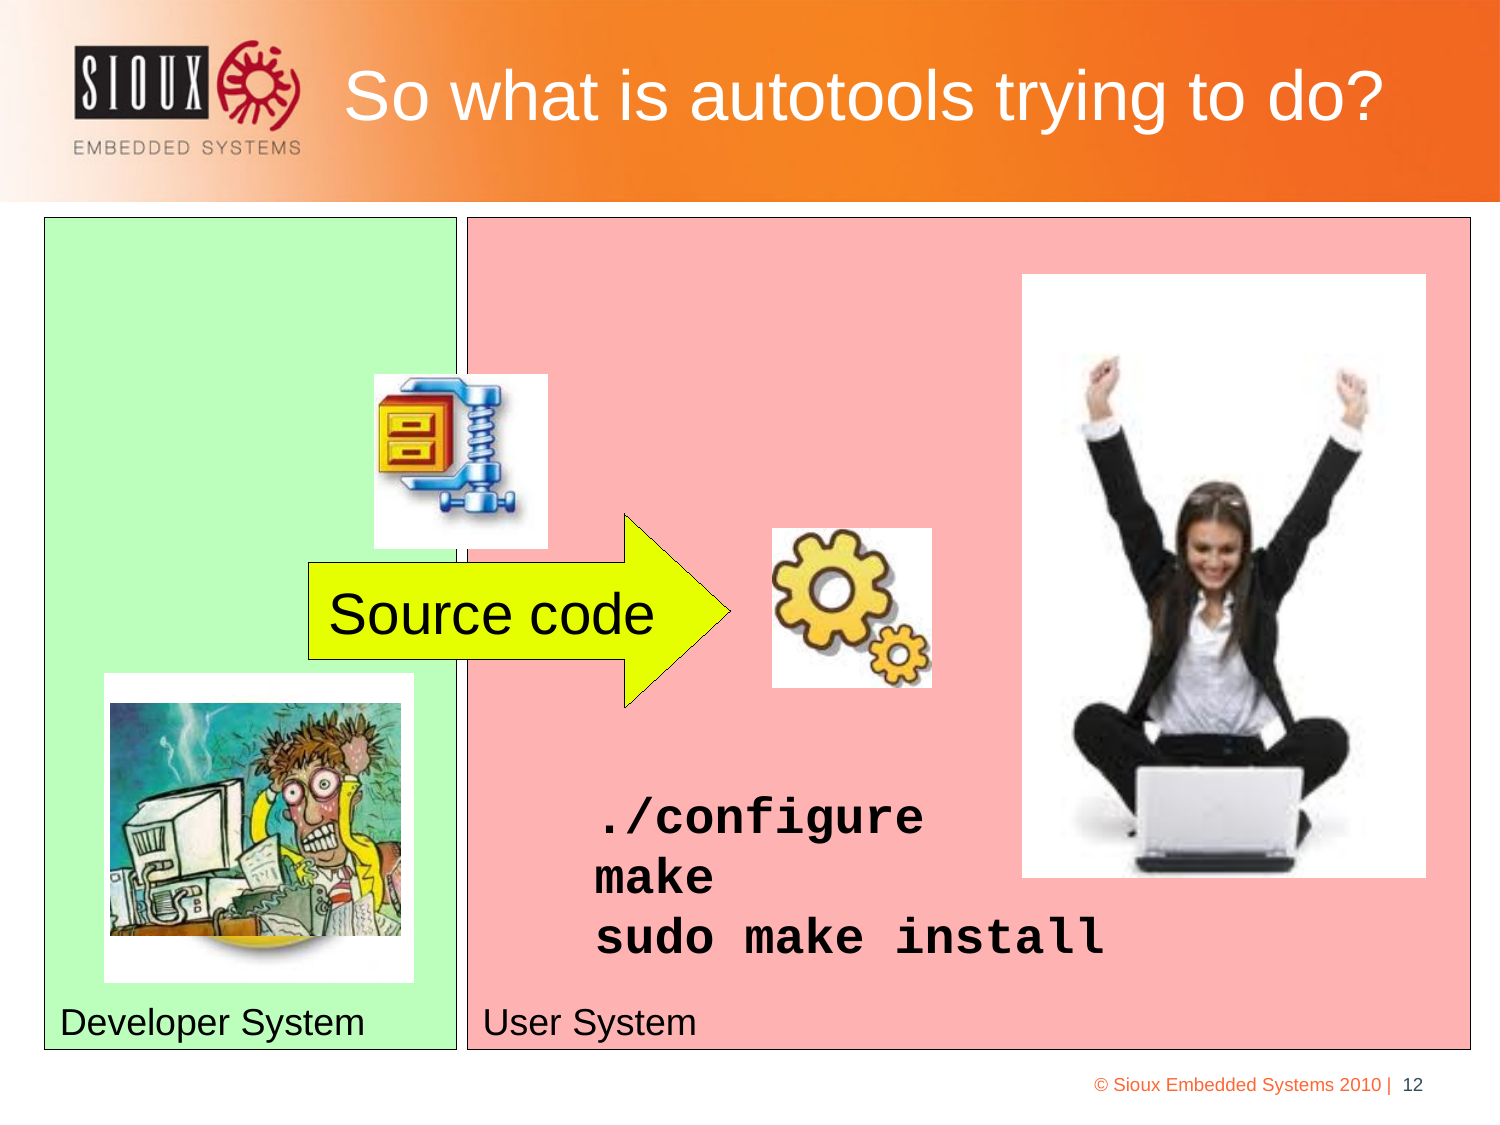

# So what is autotools trying to do?
Developer System
User System
Source code
./configure
make
sudo make install
12
© Sioux Embedded Systems 2010